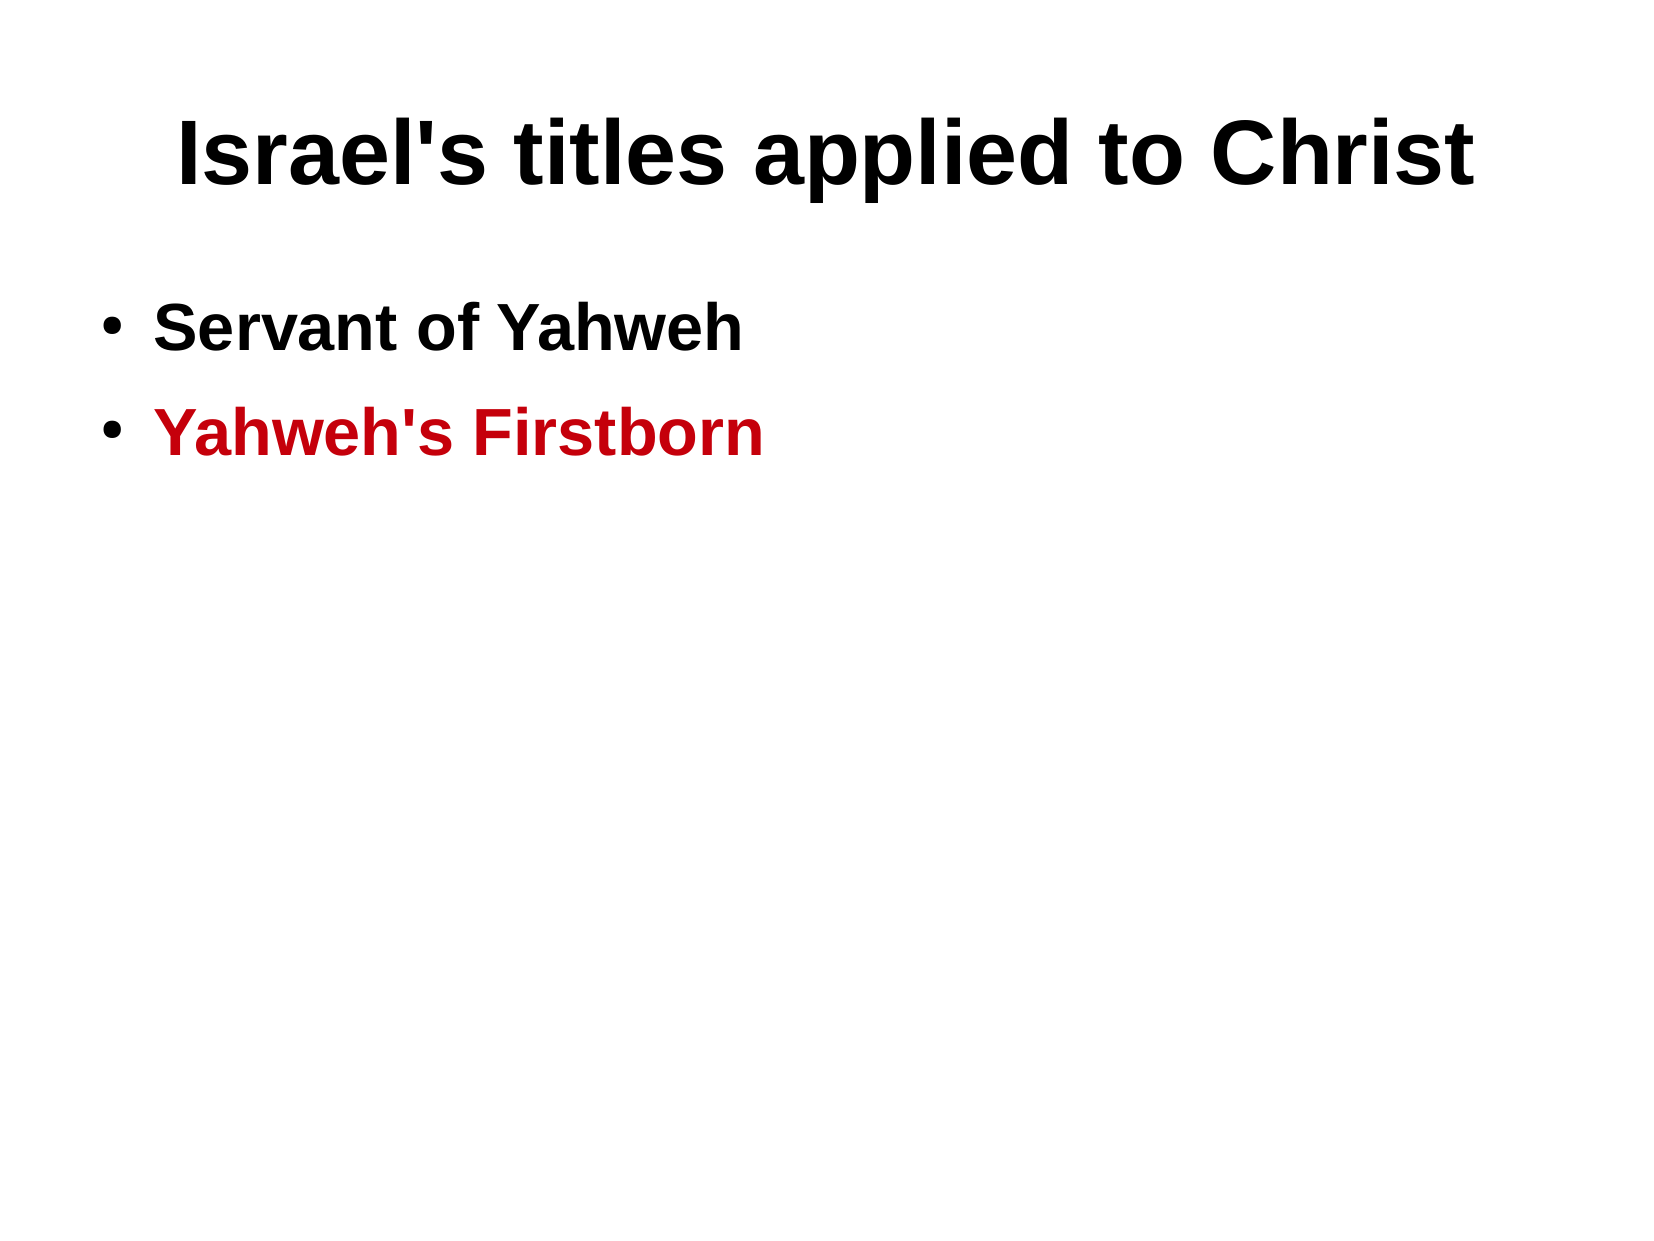

# Israel's titles applied to Christ
Servant of Yahweh
Yahweh's Firstborn